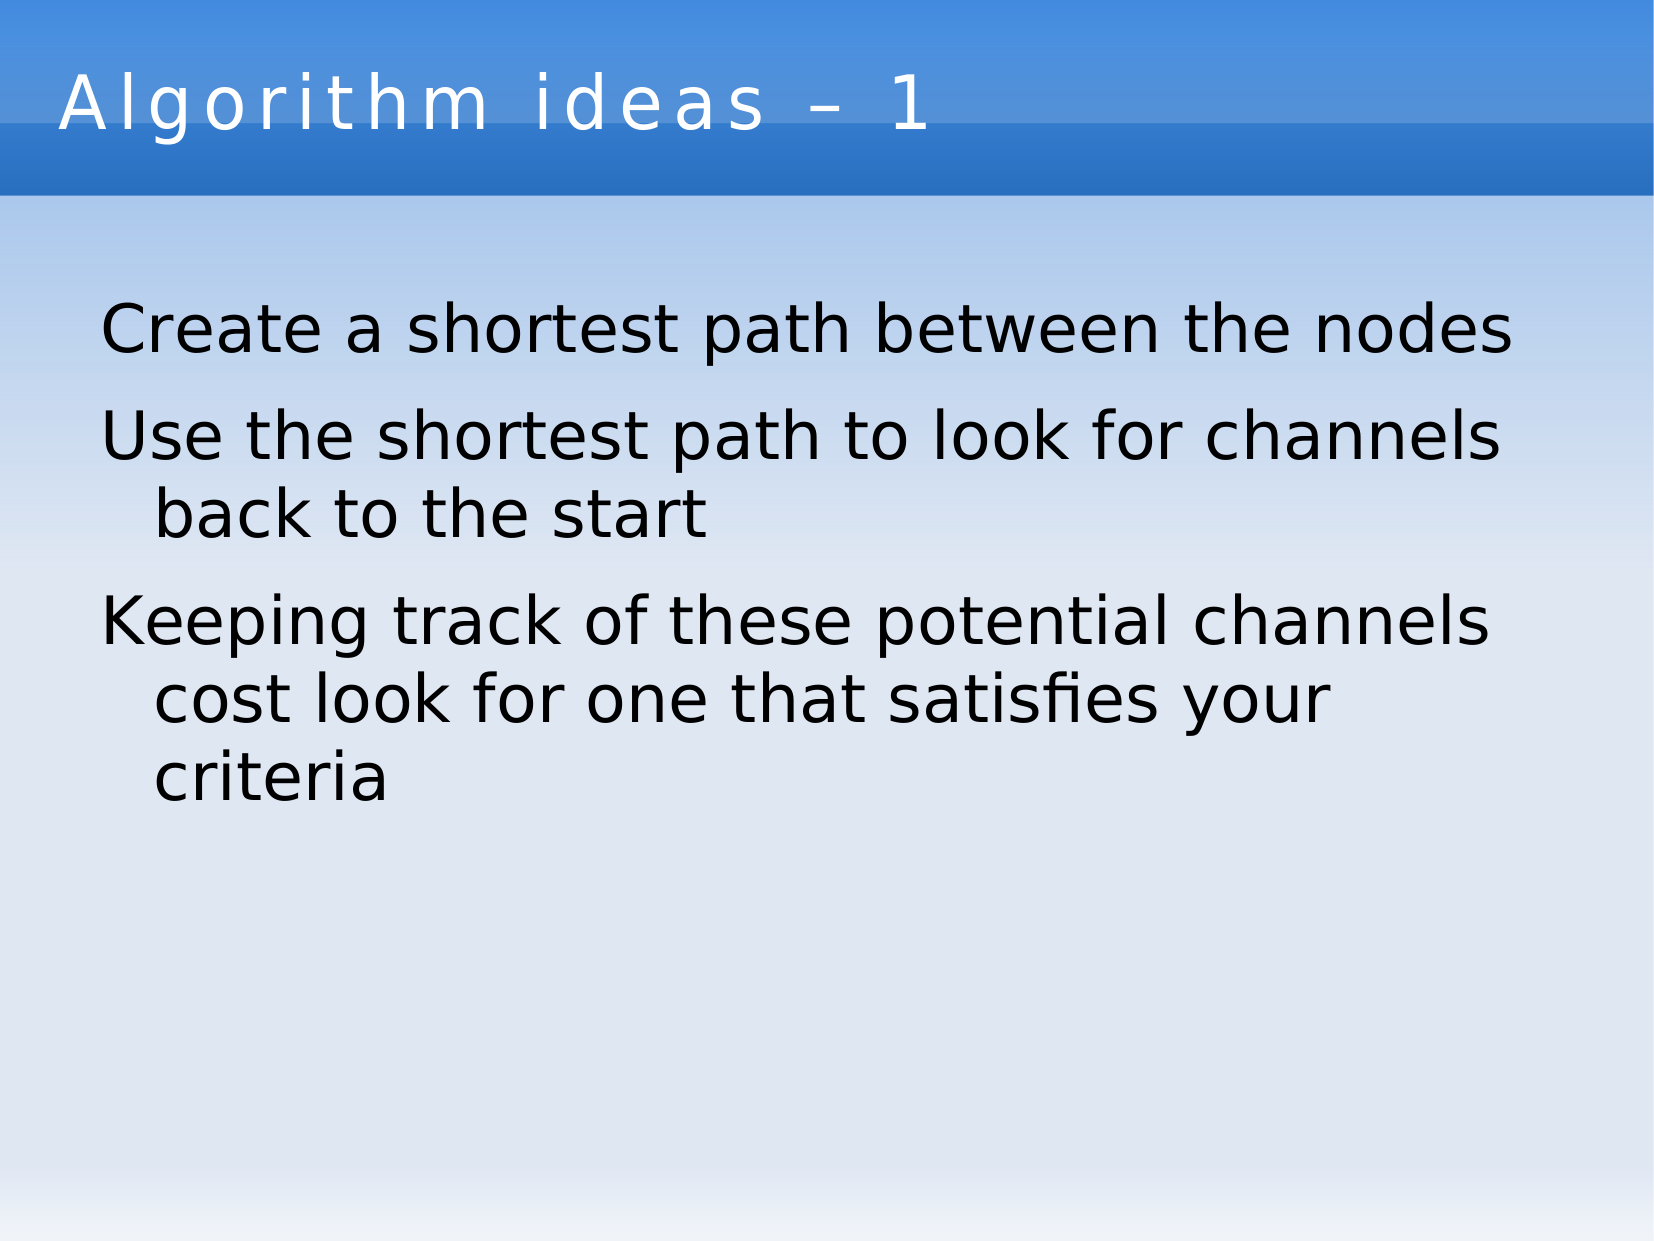

# Algorithm ideas – 1
Create a shortest path between the nodes
Use the shortest path to look for channels back to the start
Keeping track of these potential channels cost look for one that satisfies your criteria